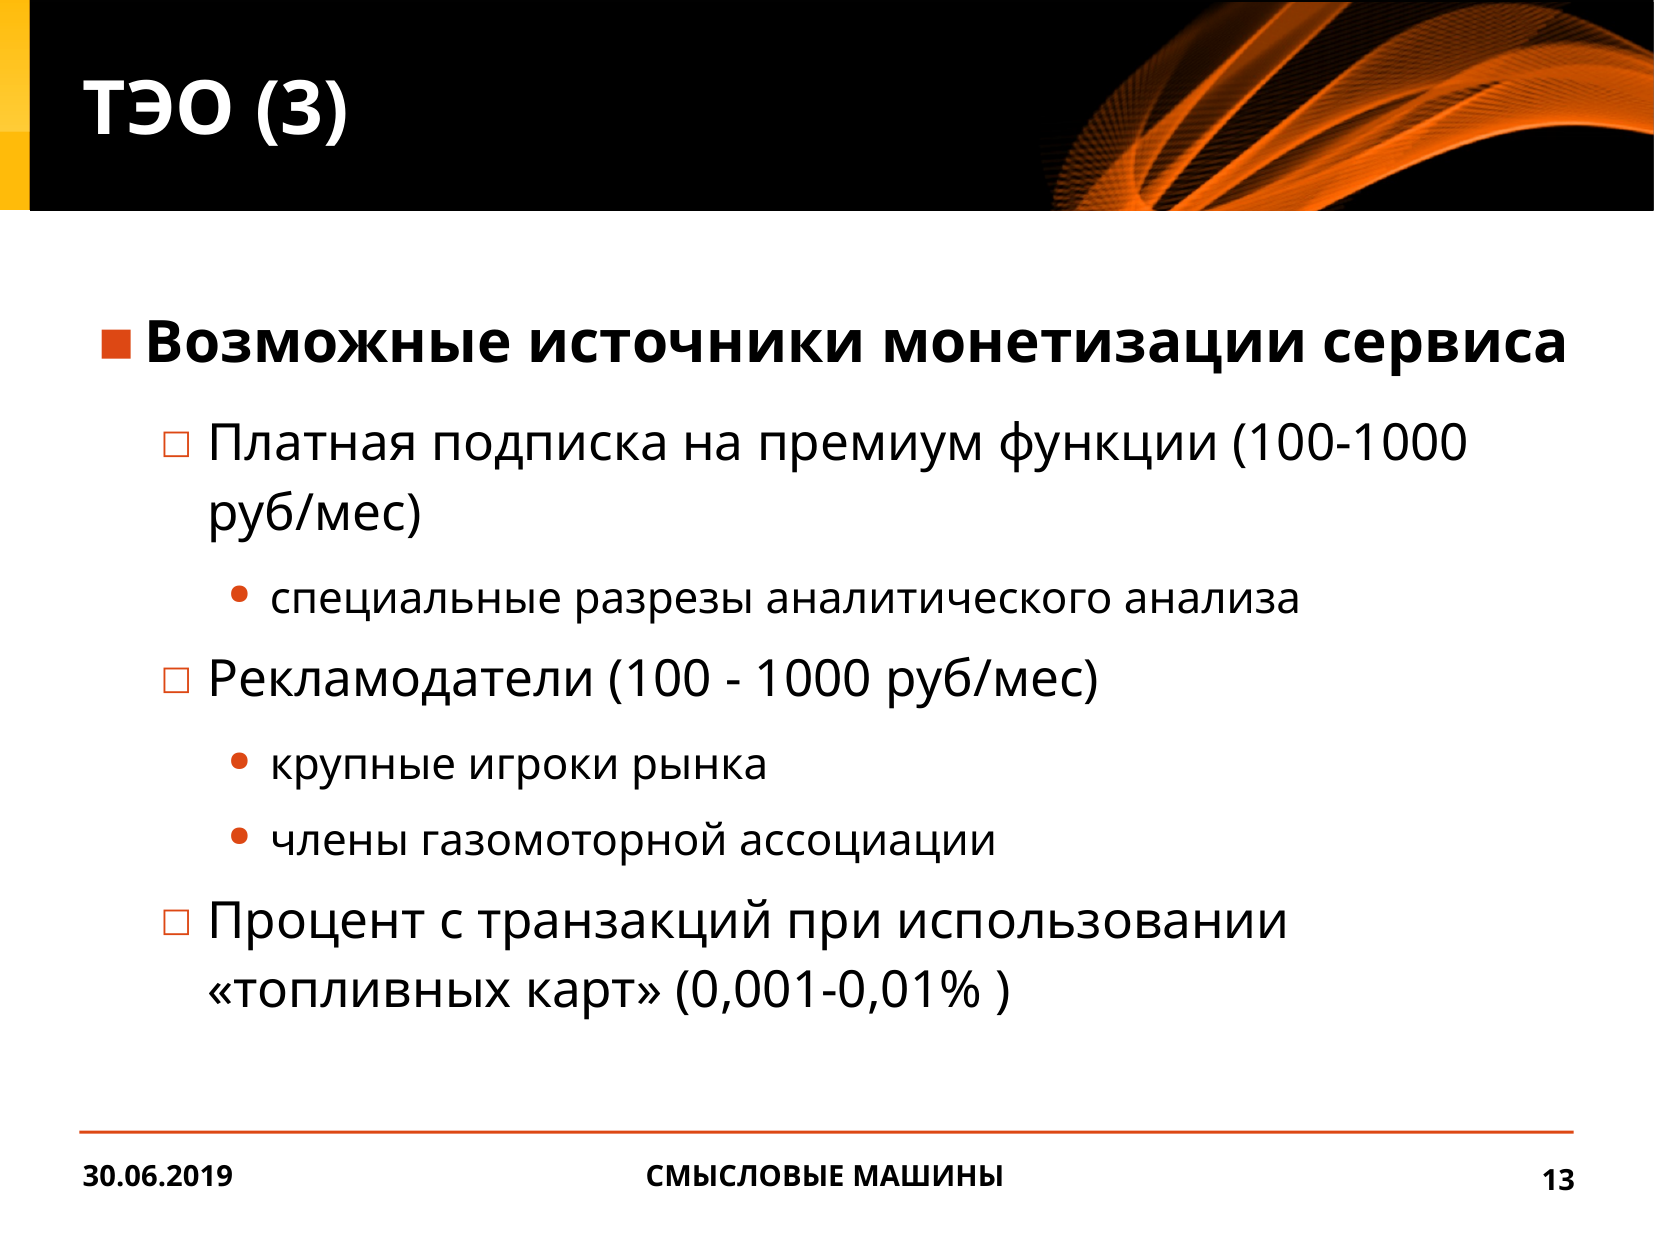

# ТЭО (3)
Возможные источники монетизации сервиса
Платная подписка на премиум функции (100-1000 руб/мес)
специальные разрезы аналитического анализа
Рекламодатели (100 - 1000 руб/мес)
крупные игроки рынка
члены газомоторной ассоциации
Процент с транзакций при использовании «топливных карт» (0,001-0,01% )